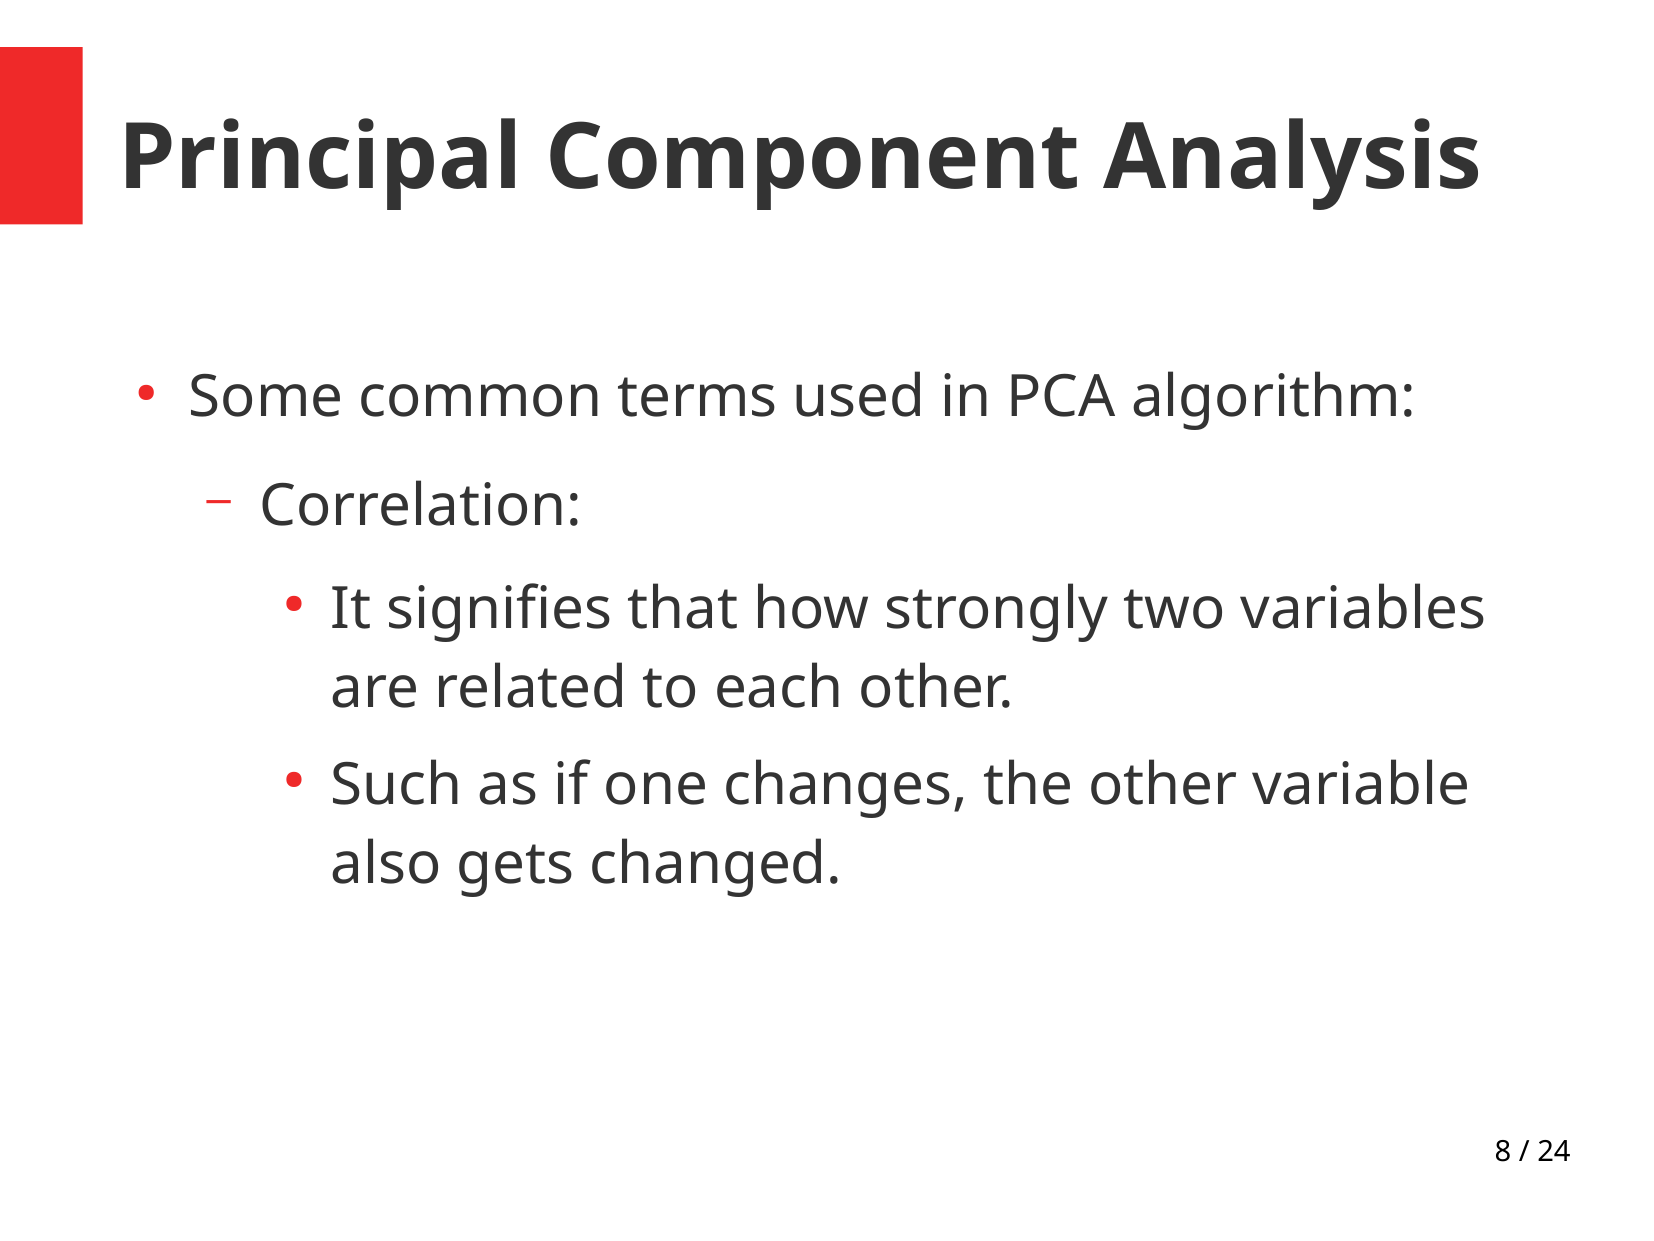

# Principal Component Analysis
Some common terms used in PCA algorithm:
Correlation:
It signifies that how strongly two variables are related to each other.
Such as if one changes, the other variable also gets changed.
8